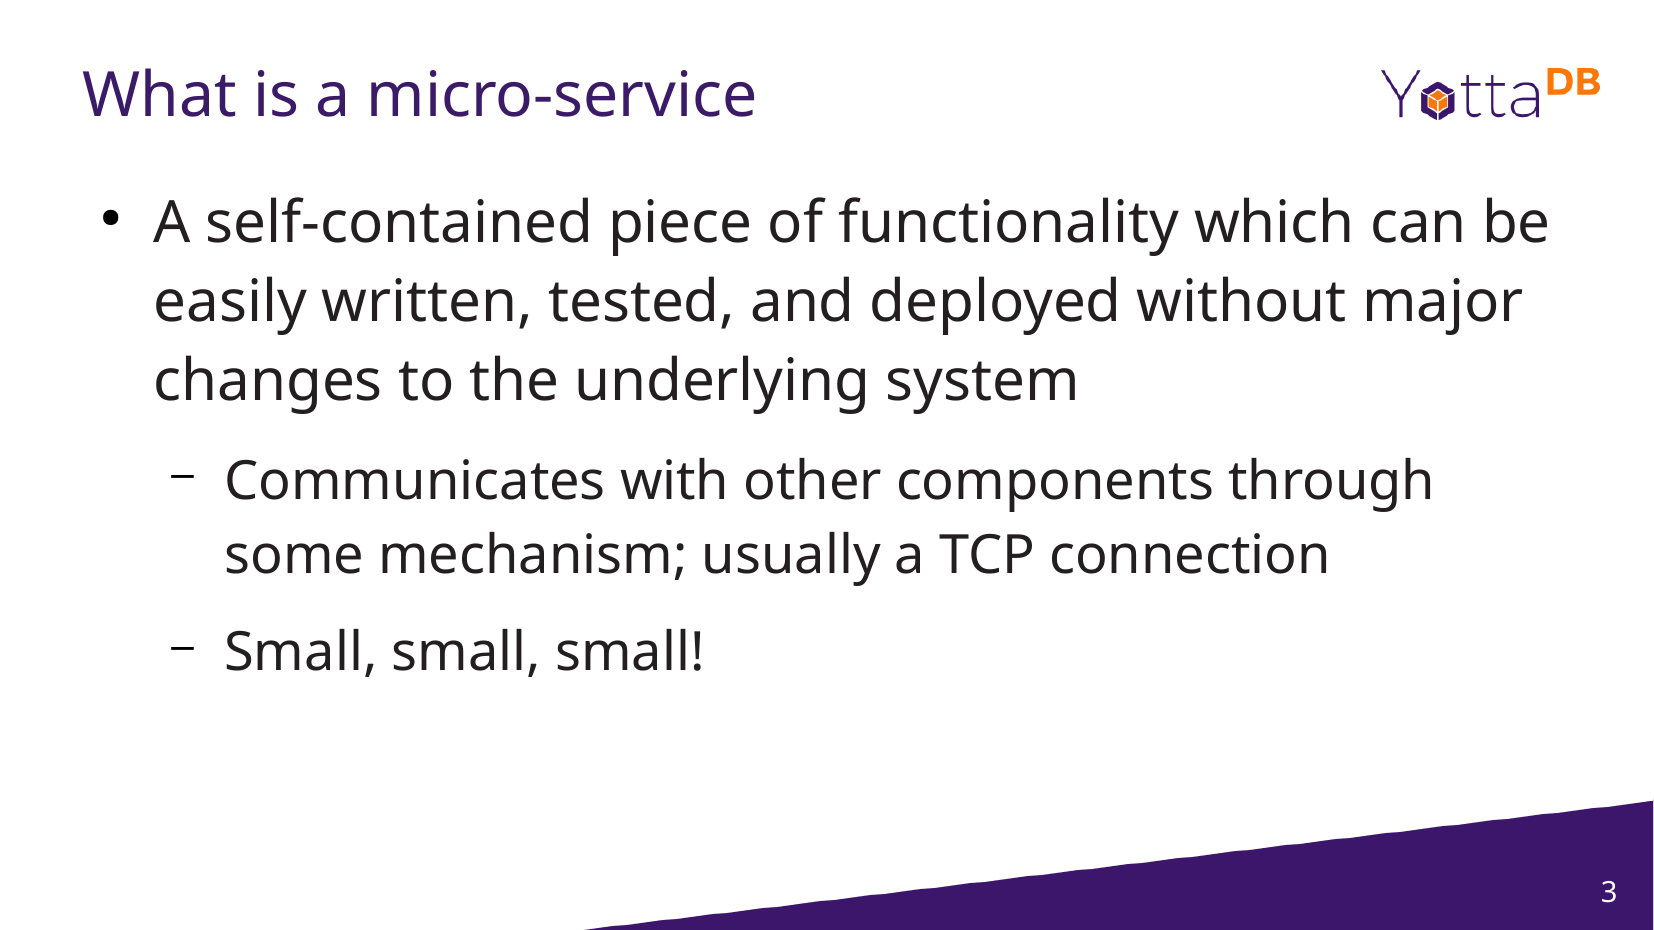

# What is a micro-service
A self-contained piece of functionality which can be easily written, tested, and deployed without major changes to the underlying system
Communicates with other components through some mechanism; usually a TCP connection
Small, small, small!
3